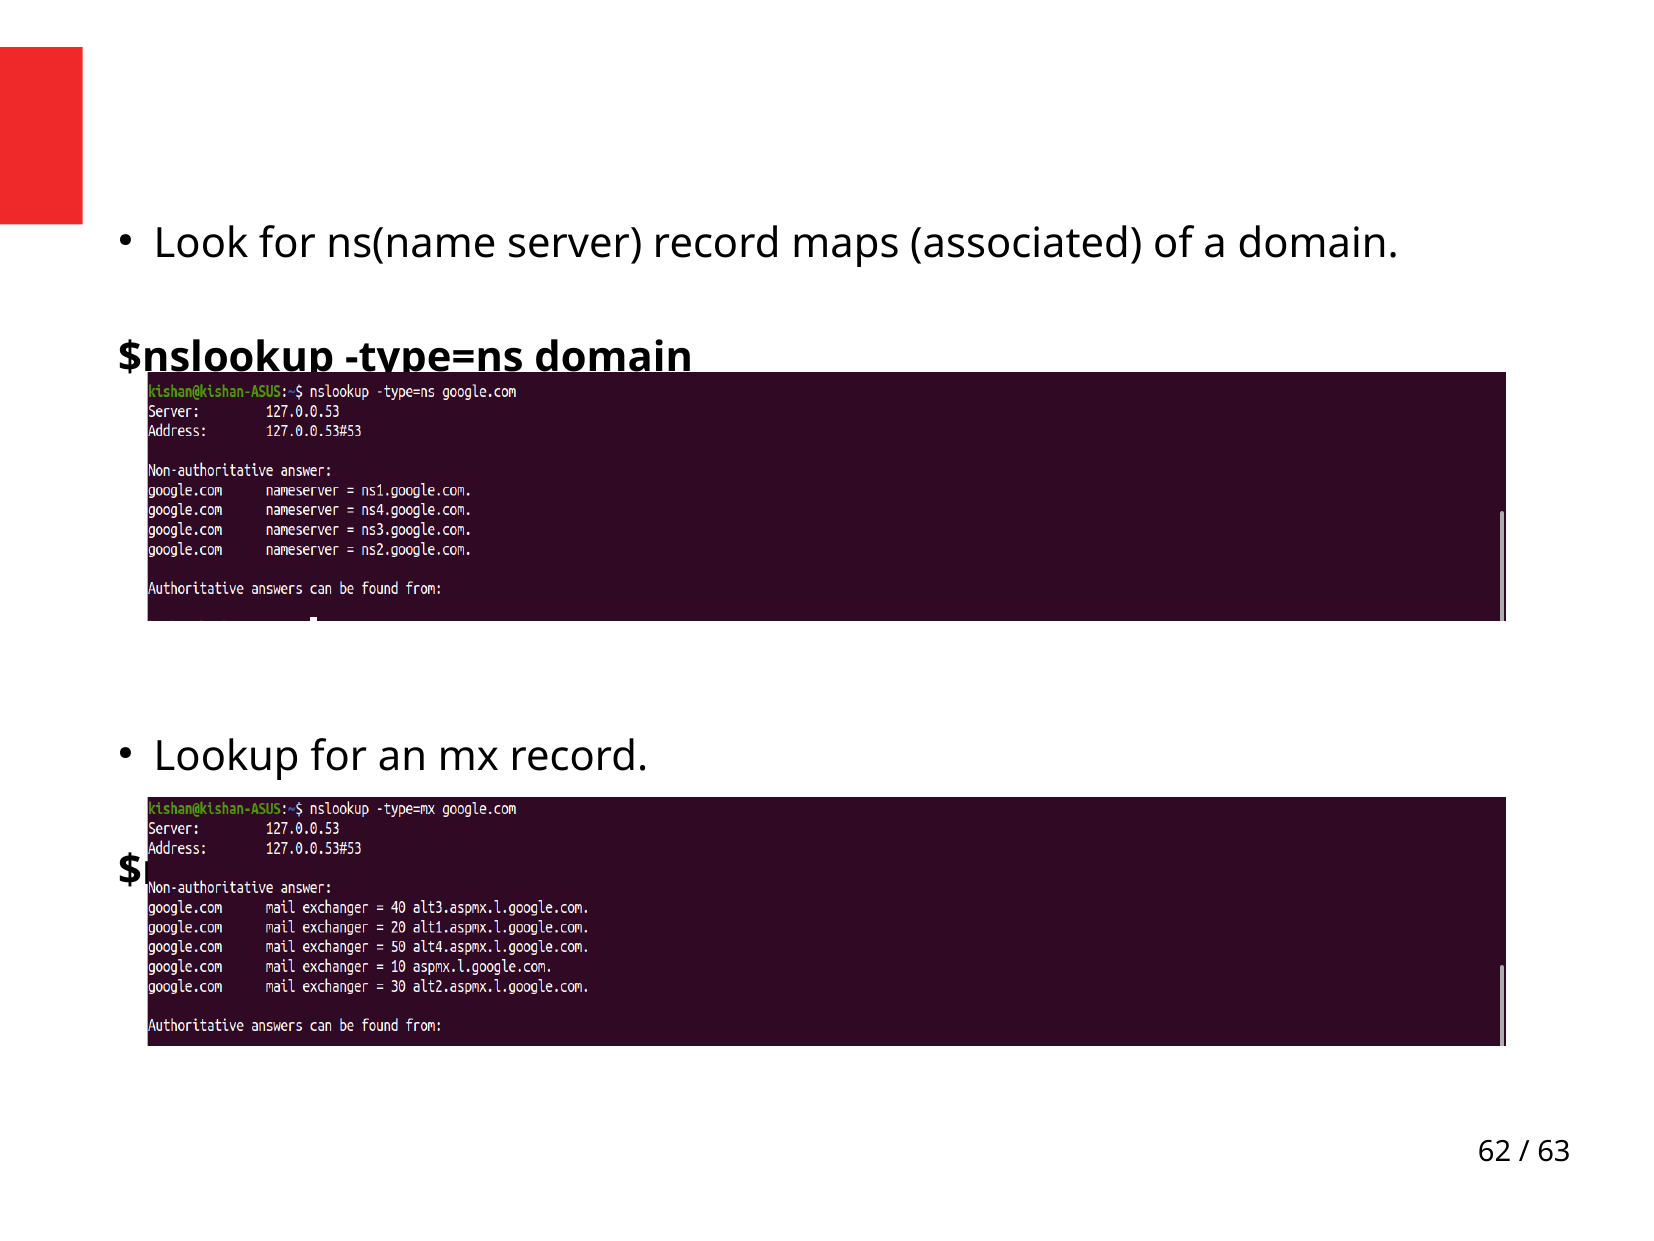

# Look for ns(name server) record maps (associated) of a domain.
$nslookup -type=ns domain
Lookup for an mx record.
$nslookup -type=mx domain
Similarly look for a record (-type=a), txt record (-type=txt), etc.
62